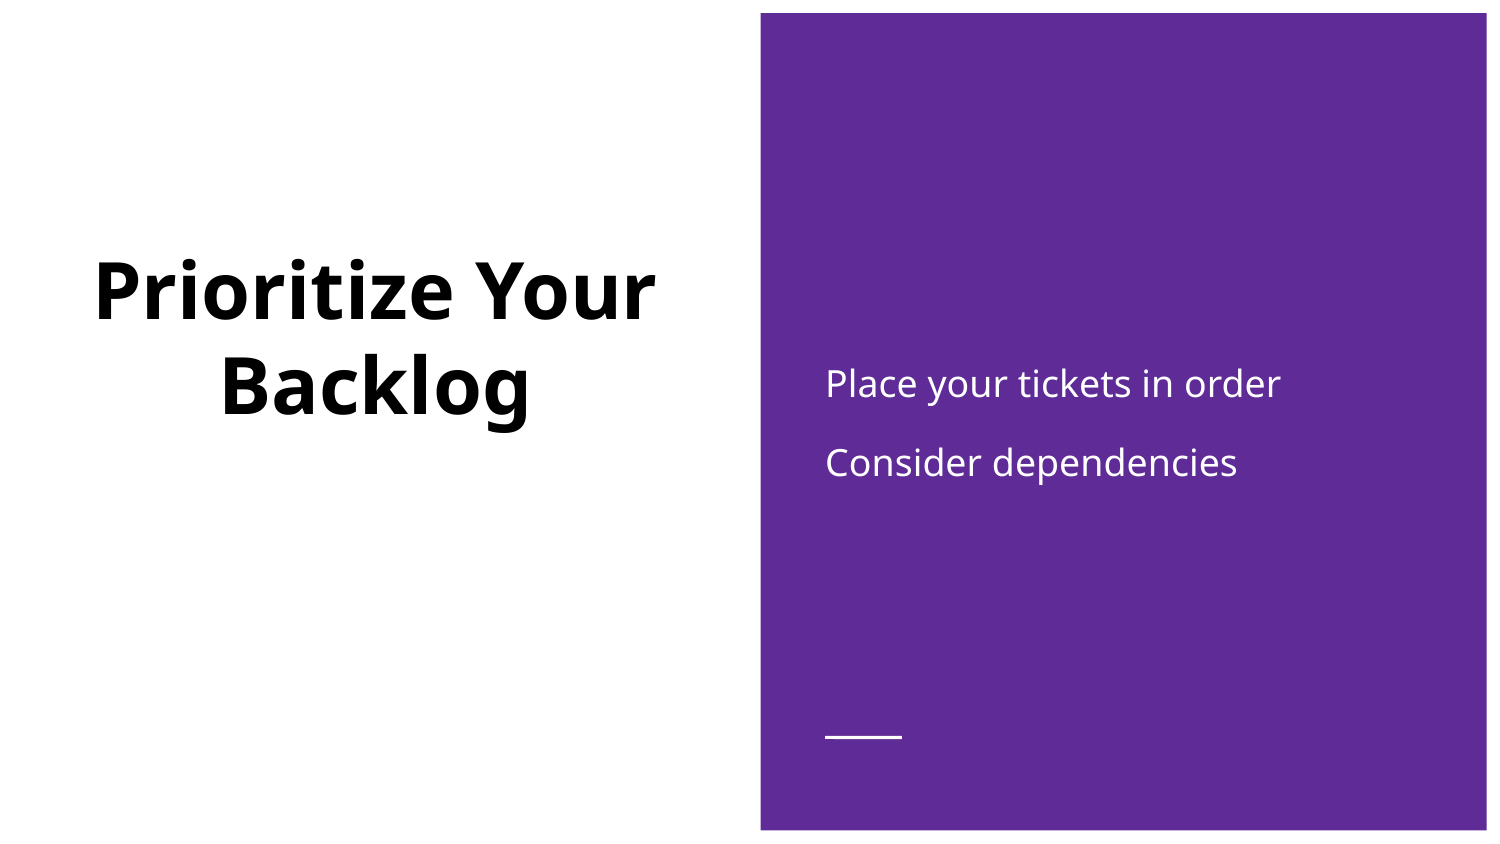

Place your tickets in order
Consider dependencies
# Prioritize Your Backlog